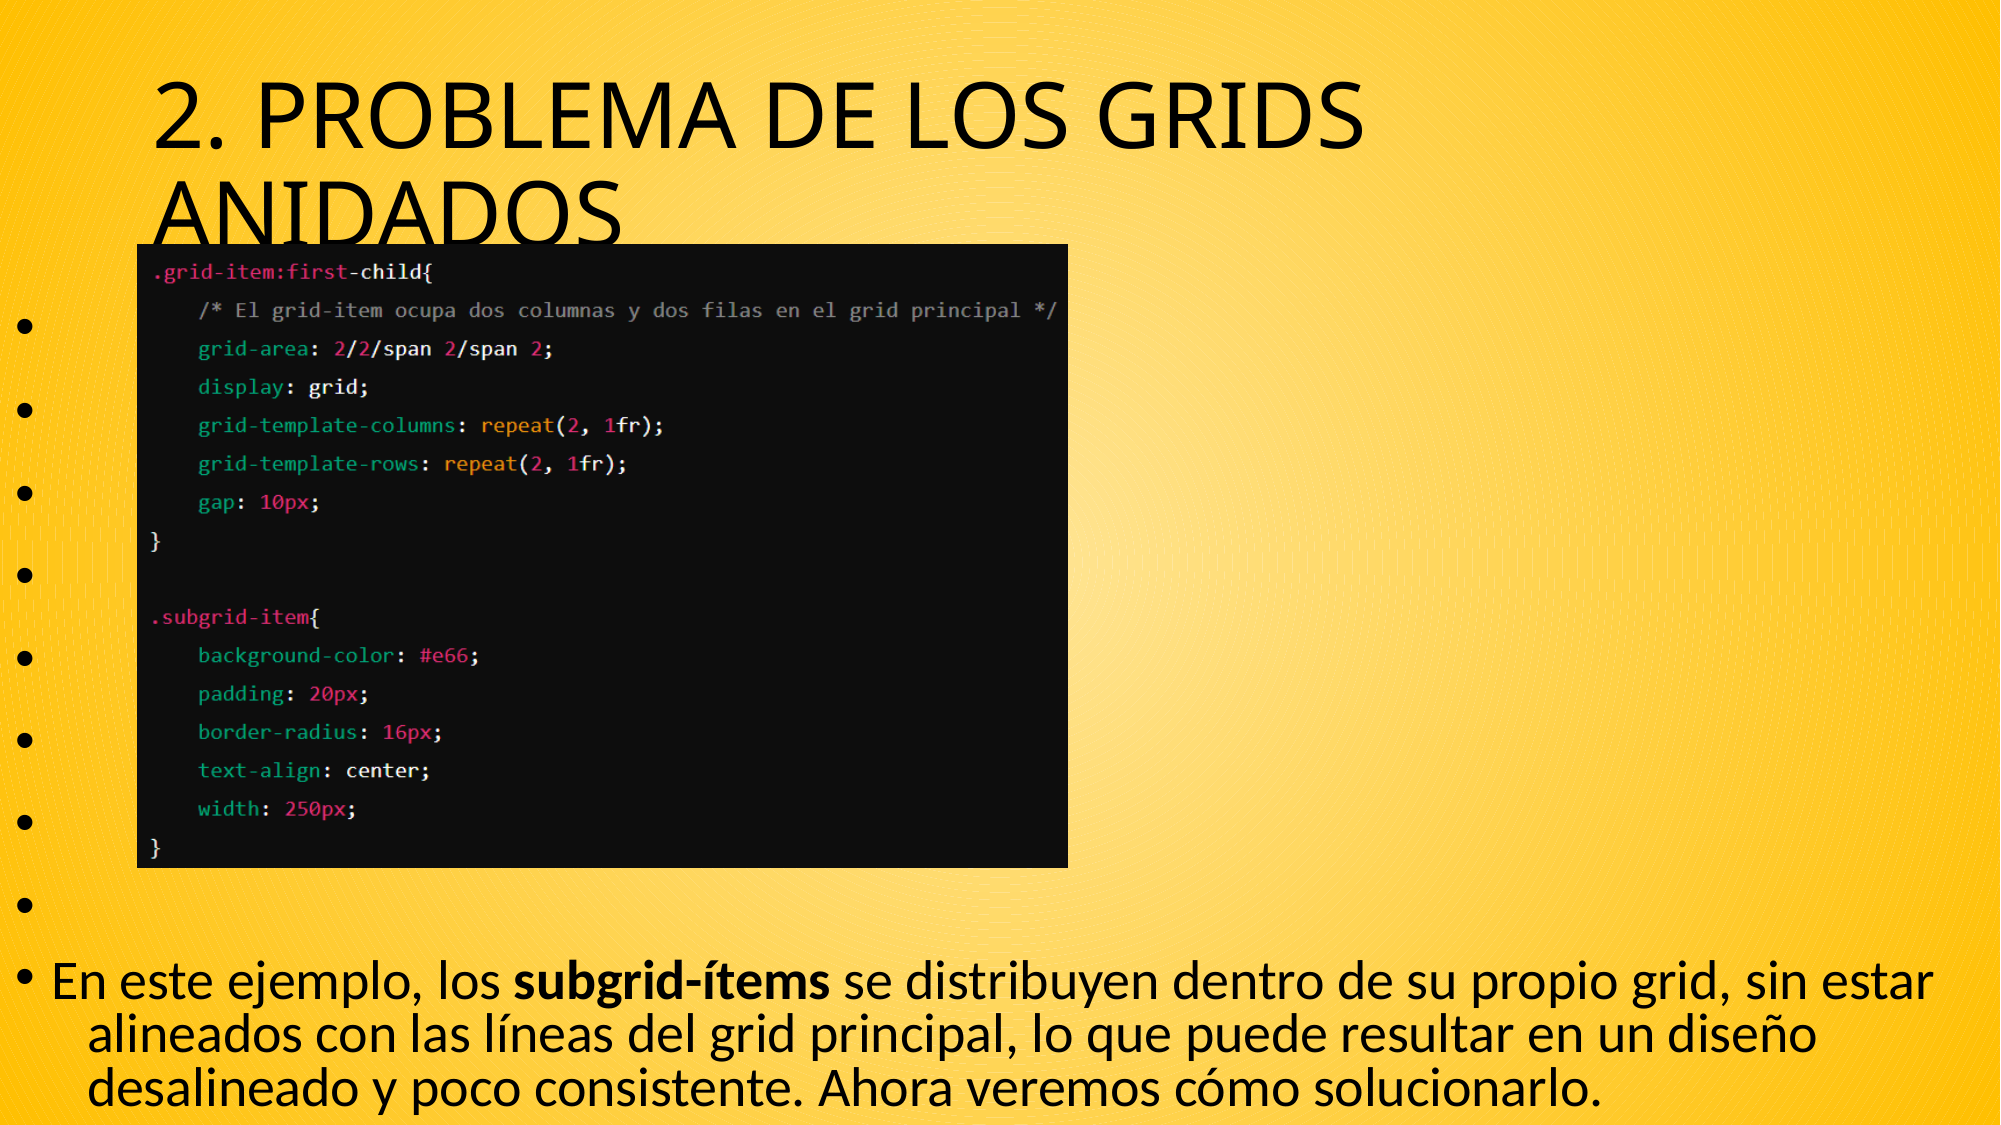

# 2. PROBLEMA DE LOS GRIDS ANIDADOS
En este ejemplo, los subgrid-ítems se distribuyen dentro de su propio grid, sin estar alineados con las líneas del grid principal, lo que puede resultar en un diseño desalineado y poco consistente. Ahora veremos cómo solucionarlo.